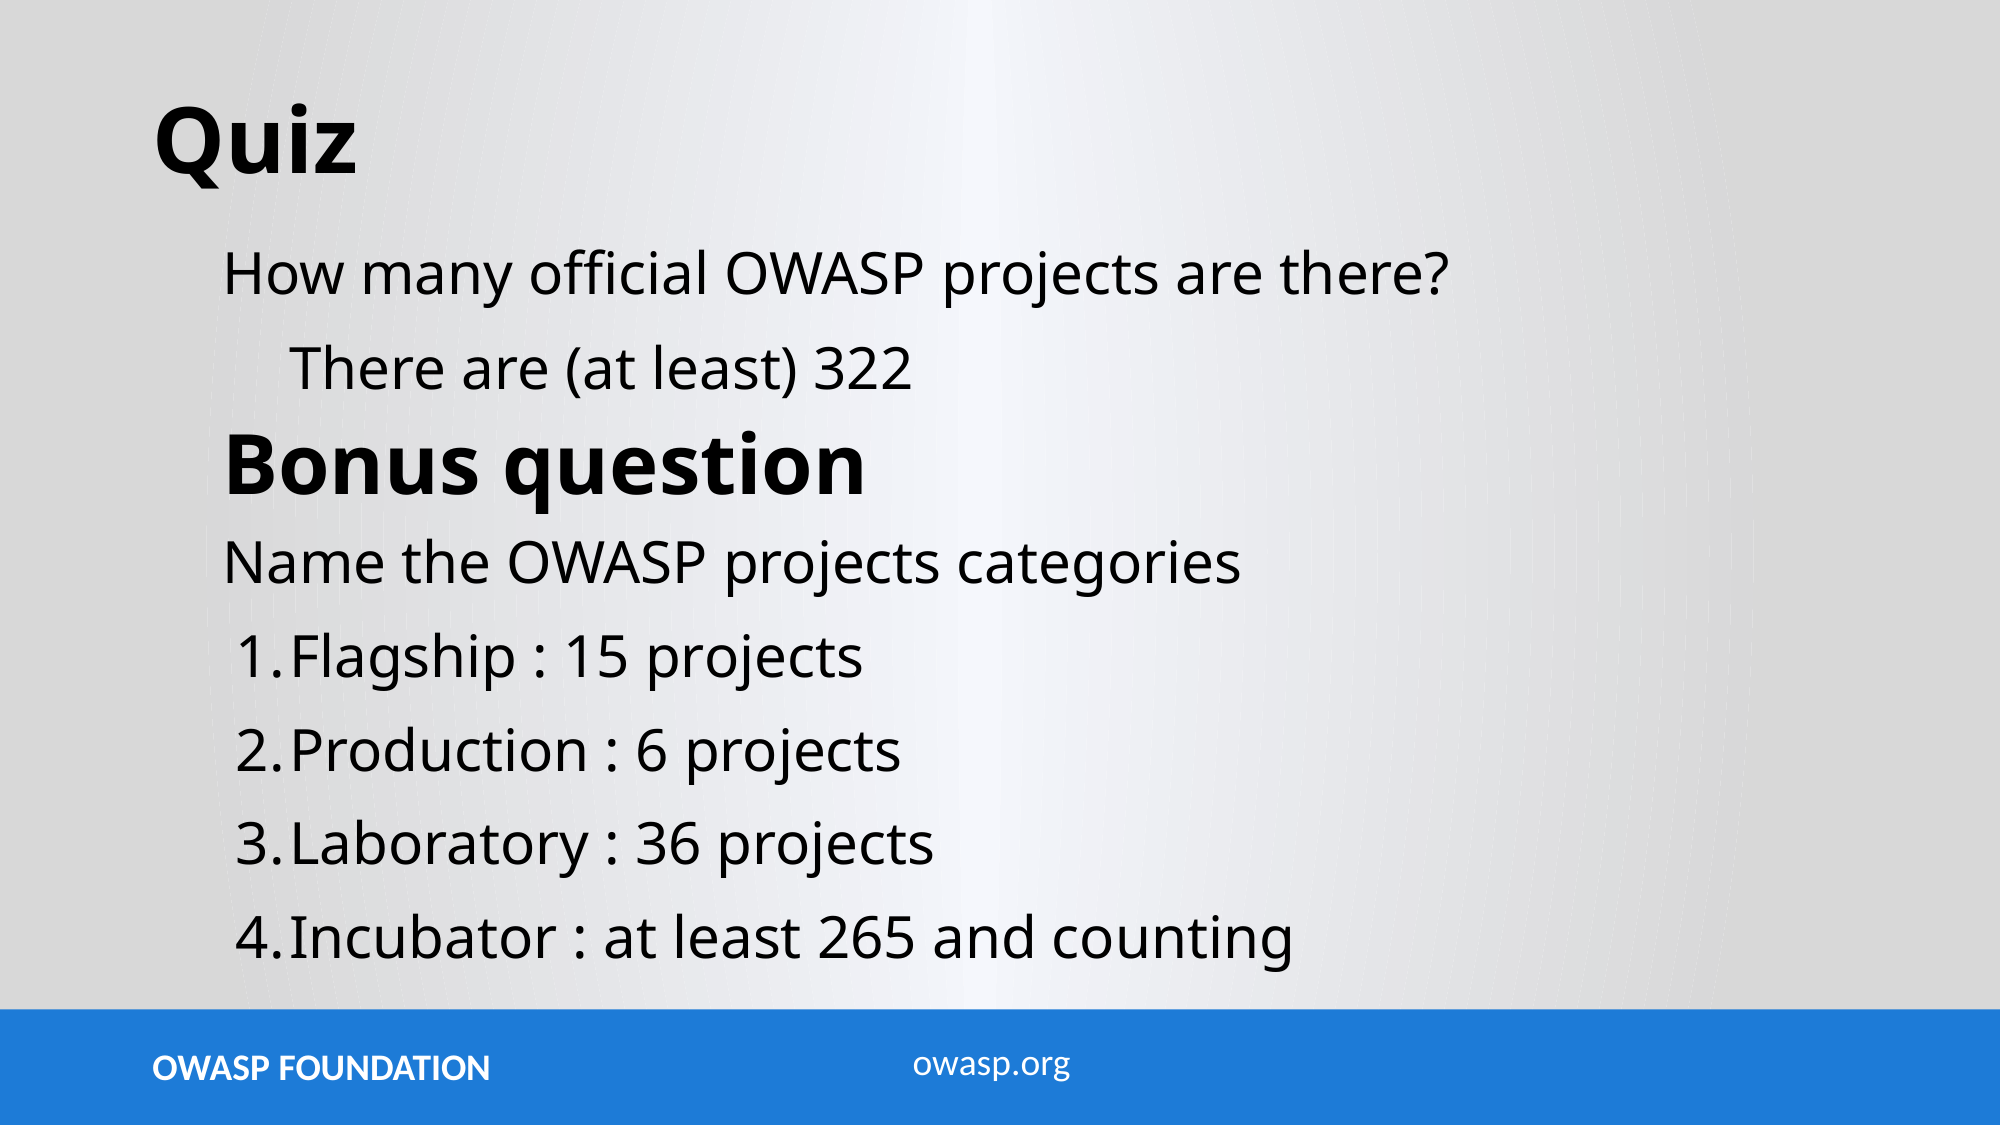

# Quiz
How many official OWASP projects are there?
There are (at least) 322
Bonus question
Name the OWASP projects categories
Flagship : 15 projects
Production : 6 projects
Laboratory : 36 projects
Incubator : at least 265 and counting